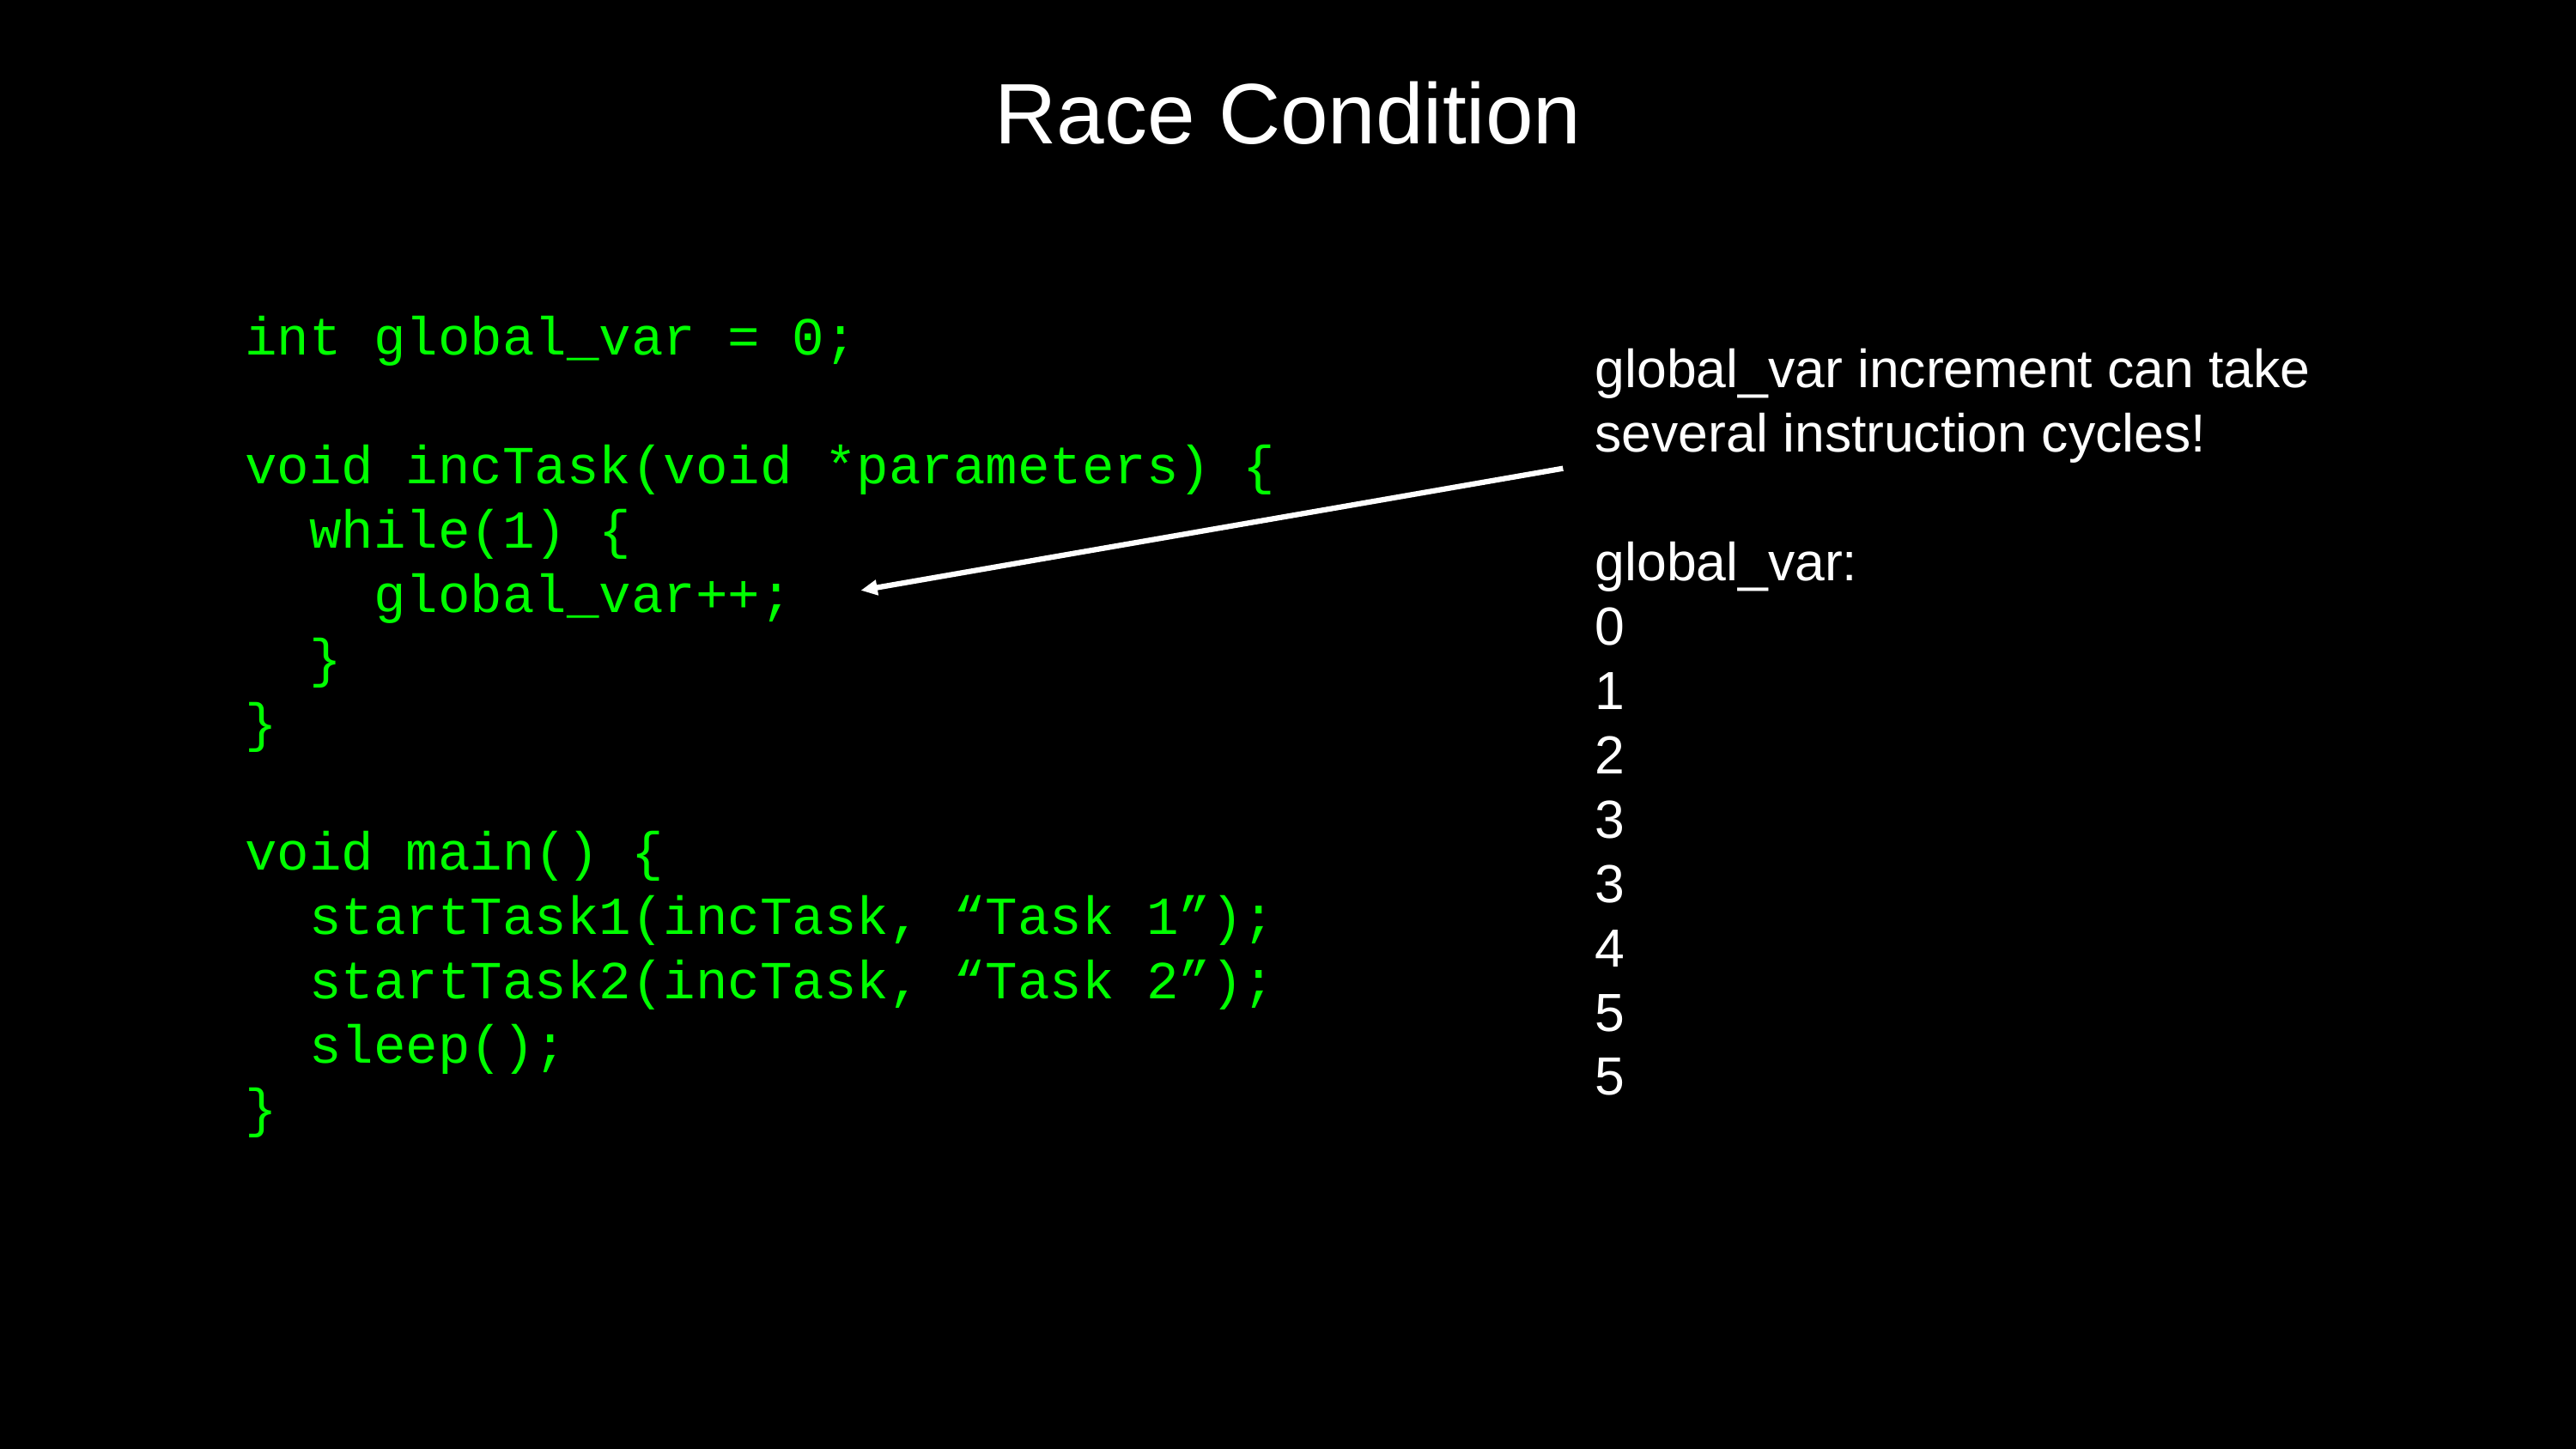

Race Condition
int global_var = 0;
void incTask(void *parameters) {
 while(1) {
 global_var++;
 }
}
void main() {
 startTask1(incTask, “Task 1”);
 startTask2(incTask, “Task 2”);
 sleep();
}
global_var increment can take several instruction cycles!
global_var:
0
1
2
3
3
4
5
5